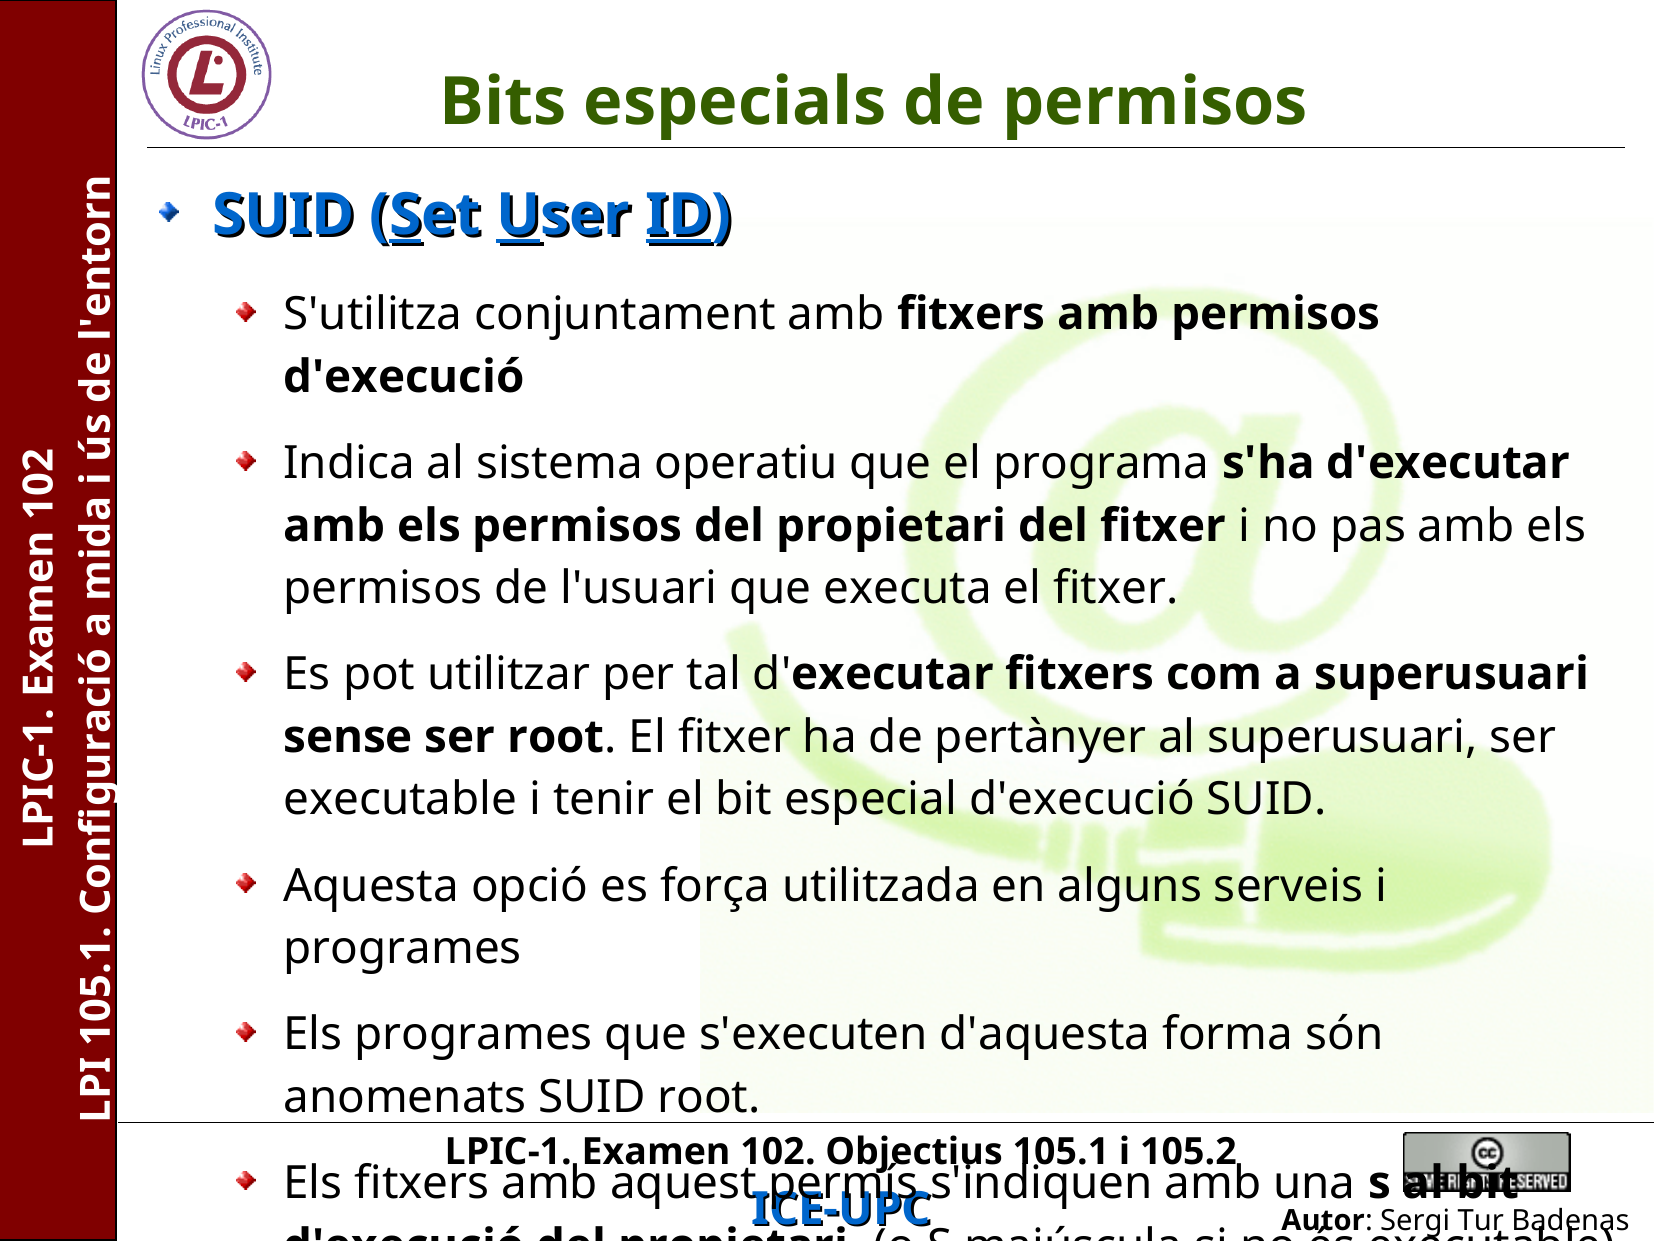

# Bits especials de permisos
SUID (Set User ID)
S'utilitza conjuntament amb fitxers amb permisos d'execució
Indica al sistema operatiu que el programa s'ha d'executar amb els permisos del propietari del fitxer i no pas amb els permisos de l'usuari que executa el fitxer.
Es pot utilitzar per tal d'executar fitxers com a superusuari sense ser root. El fitxer ha de pertànyer al superusuari, ser executable i tenir el bit especial d'execució SUID.
Aquesta opció es força utilitzada en alguns serveis i programes
Els programes que s'executen d'aquesta forma són anomenats SUID root.
Els fitxers amb aquest permís s'indiquen amb una s al bit d'execució del propietari. (o S majúscula si no és executable)